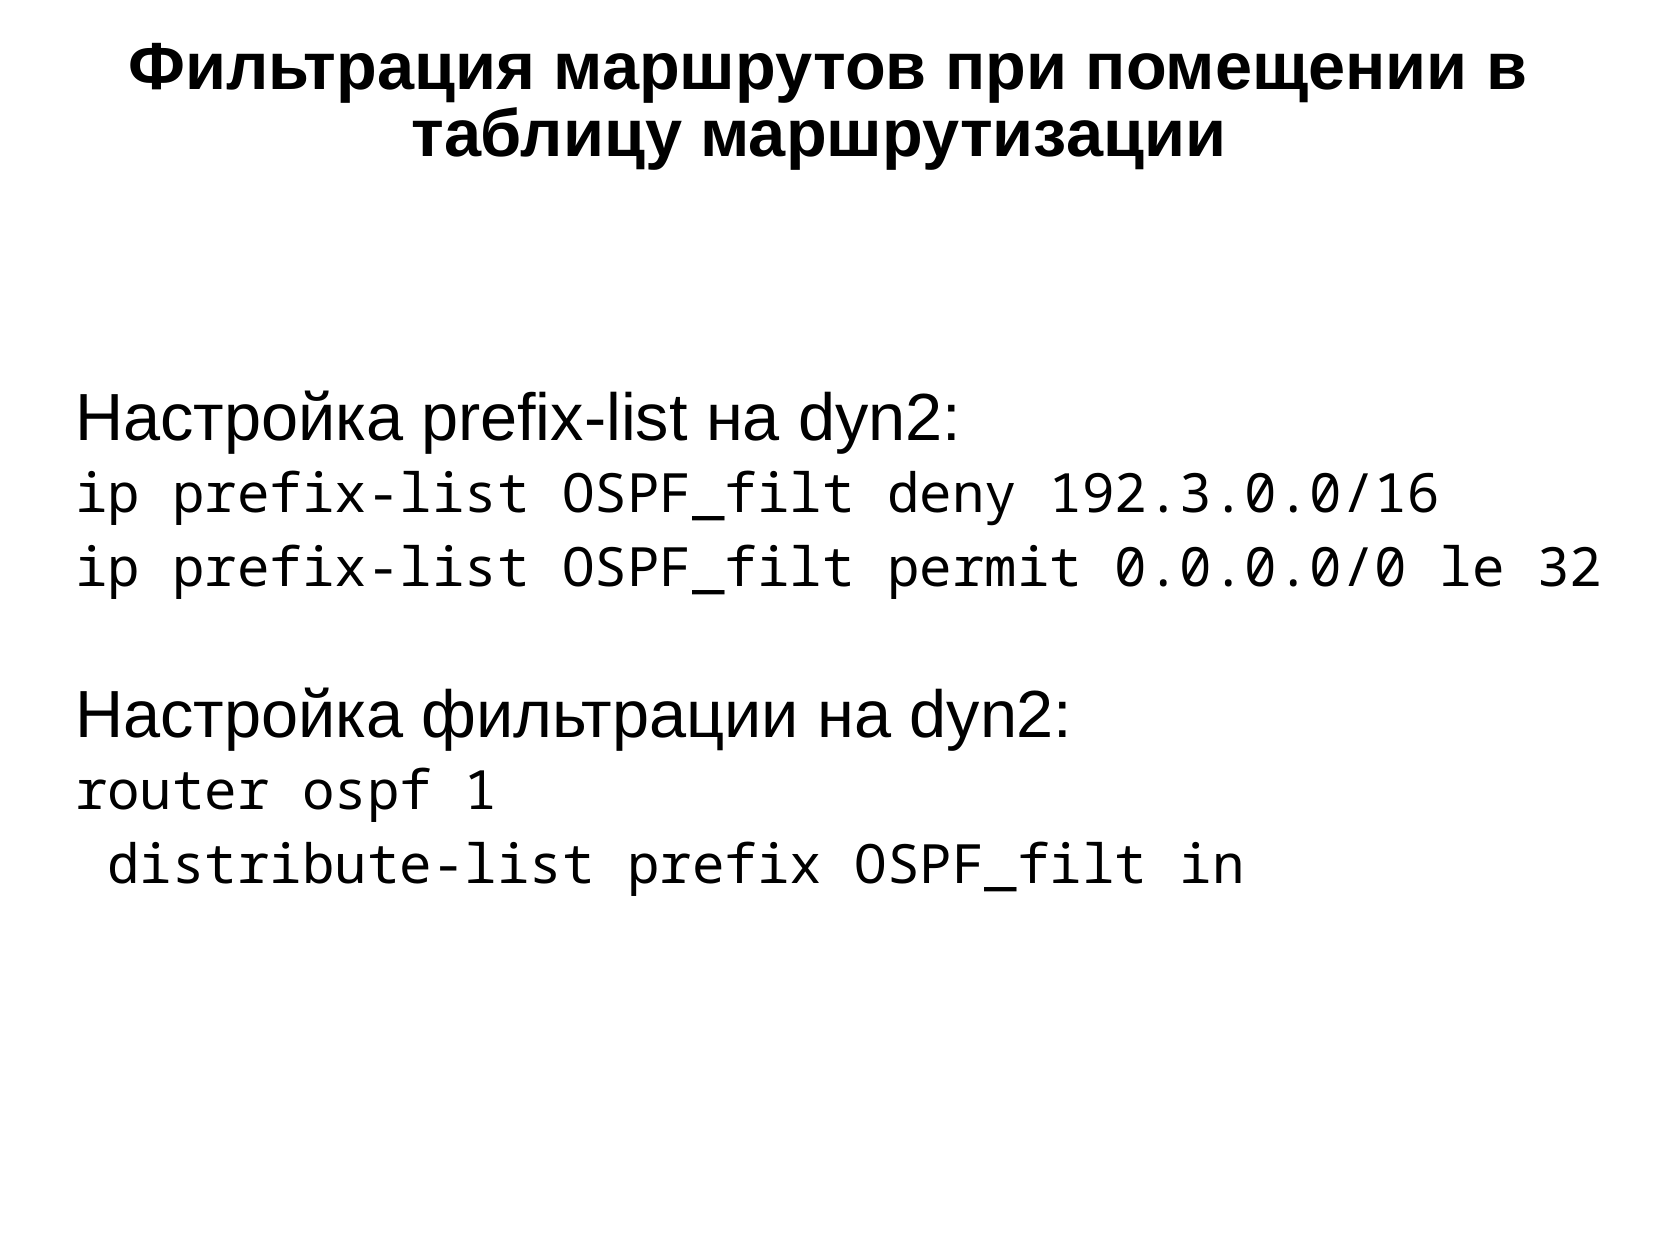

Фильтрация маршрутов при помещении в таблицу маршрутизации
# Настройка prefix-list на dyn2:
ip prefix-list OSPF_filt deny 192.3.0.0/16
ip prefix-list OSPF_filt permit 0.0.0.0/0 le 32
Настройка фильтрации на dyn2:
router ospf 1
 distribute-list prefix OSPF_filt in